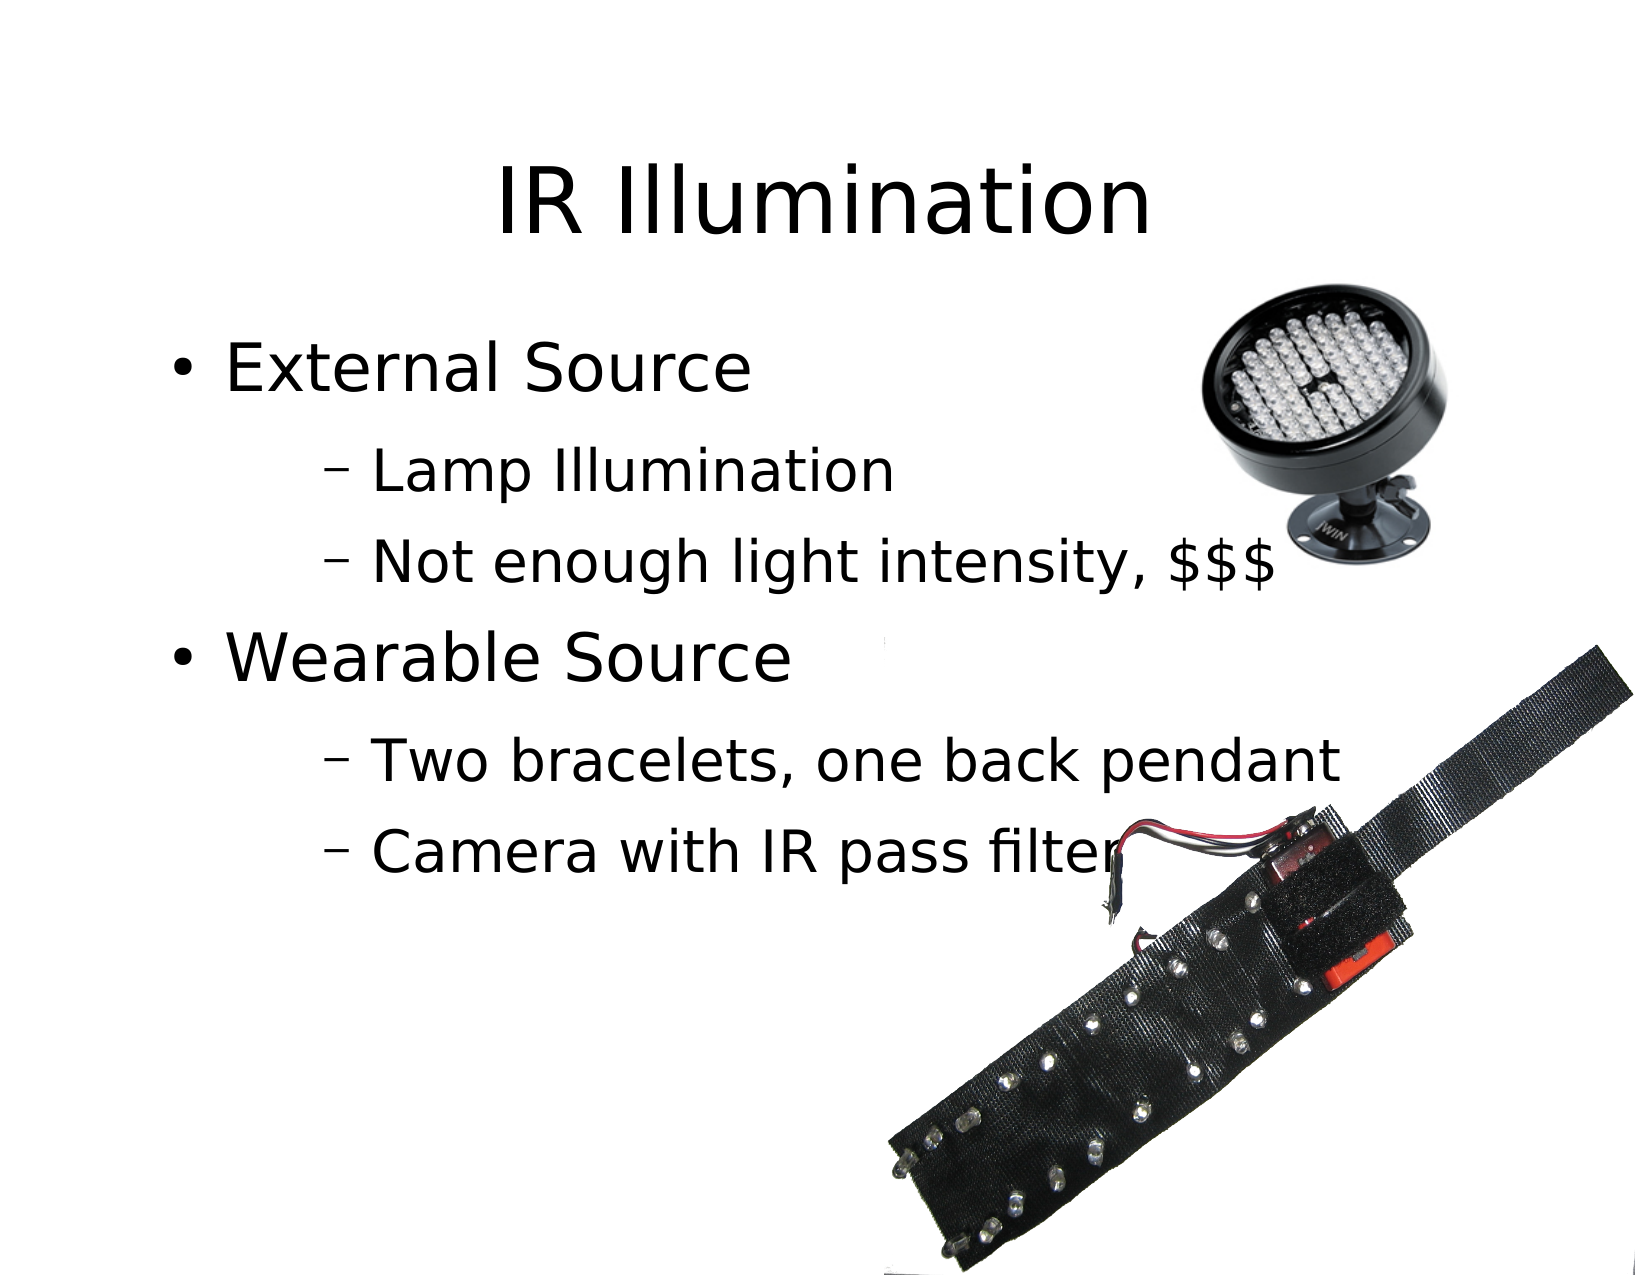

# IR Illumination
External Source
Lamp Illumination
Not enough light intensity, $$$
Wearable Source
Two bracelets, one back pendant
Camera with IR pass filter